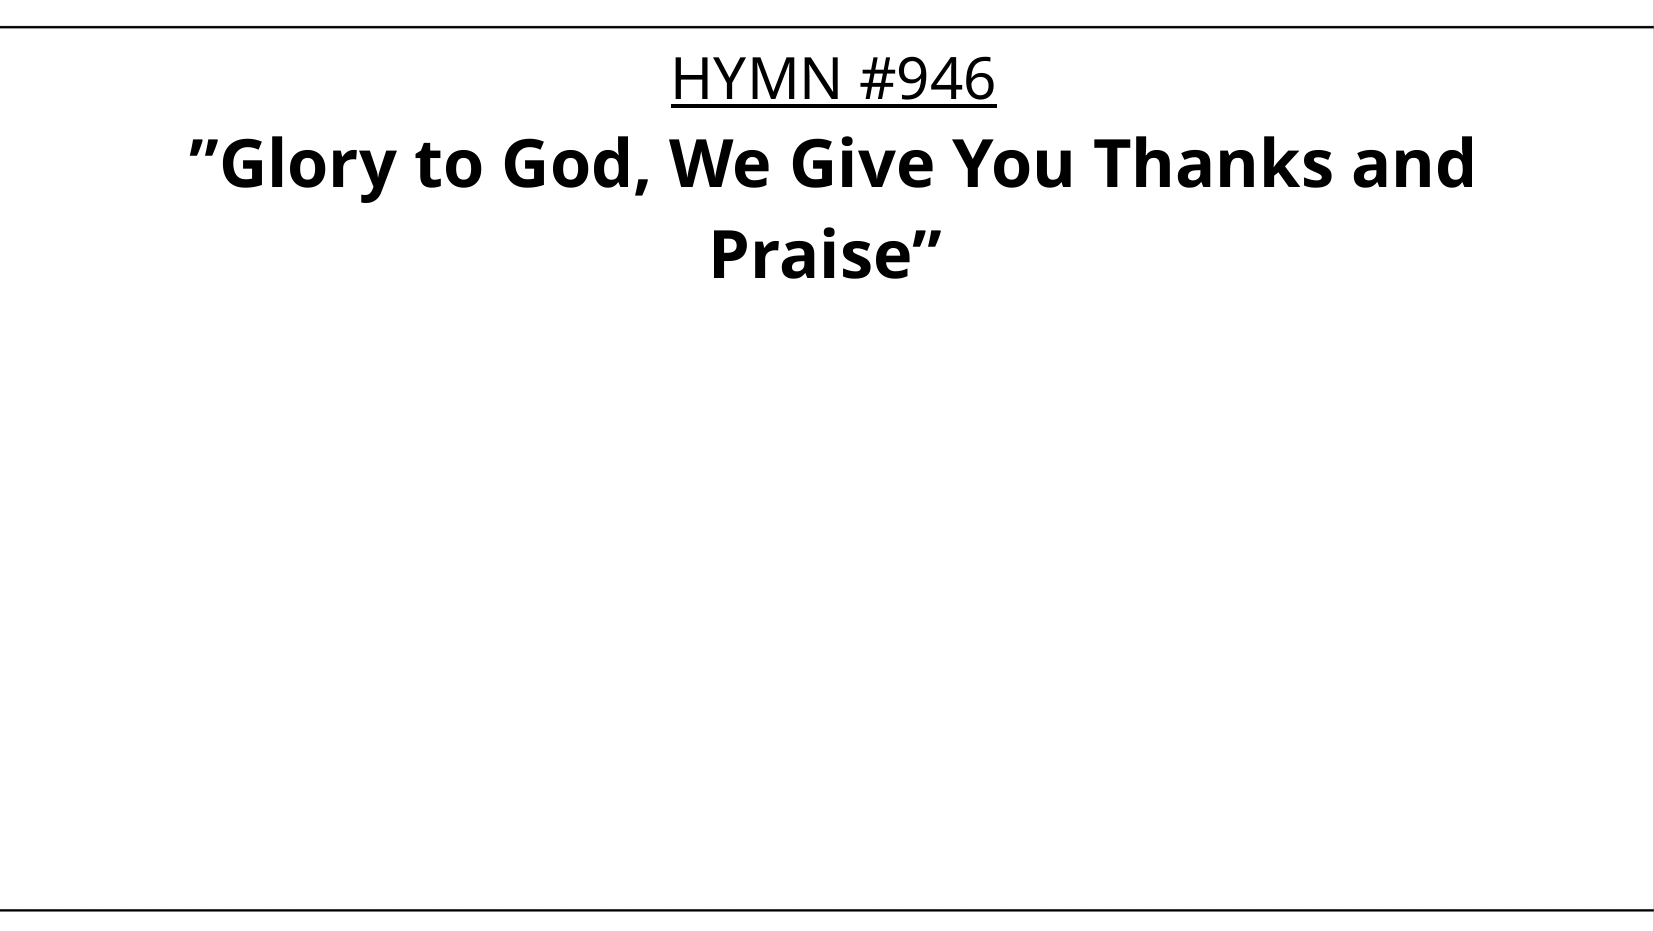

HYMN #946
”Glory to God, We Give You Thanks and Praise”